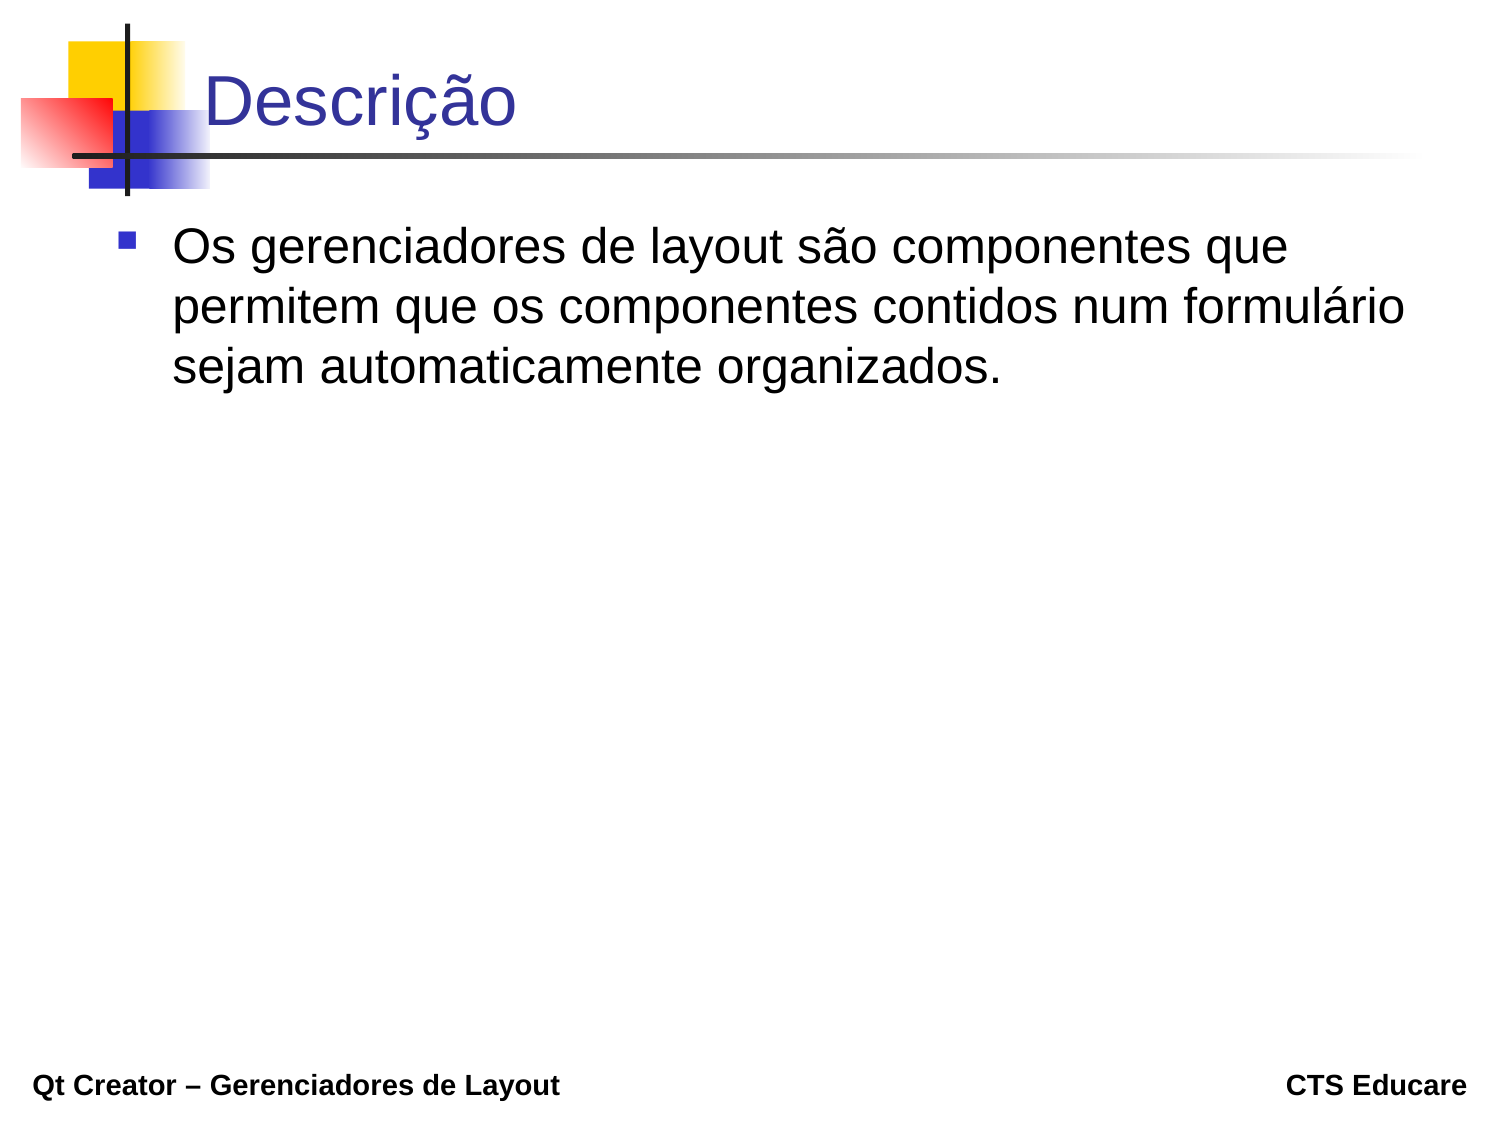

# Descrição
Os gerenciadores de layout são componentes que permitem que os componentes contidos num formulário sejam automaticamente organizados.